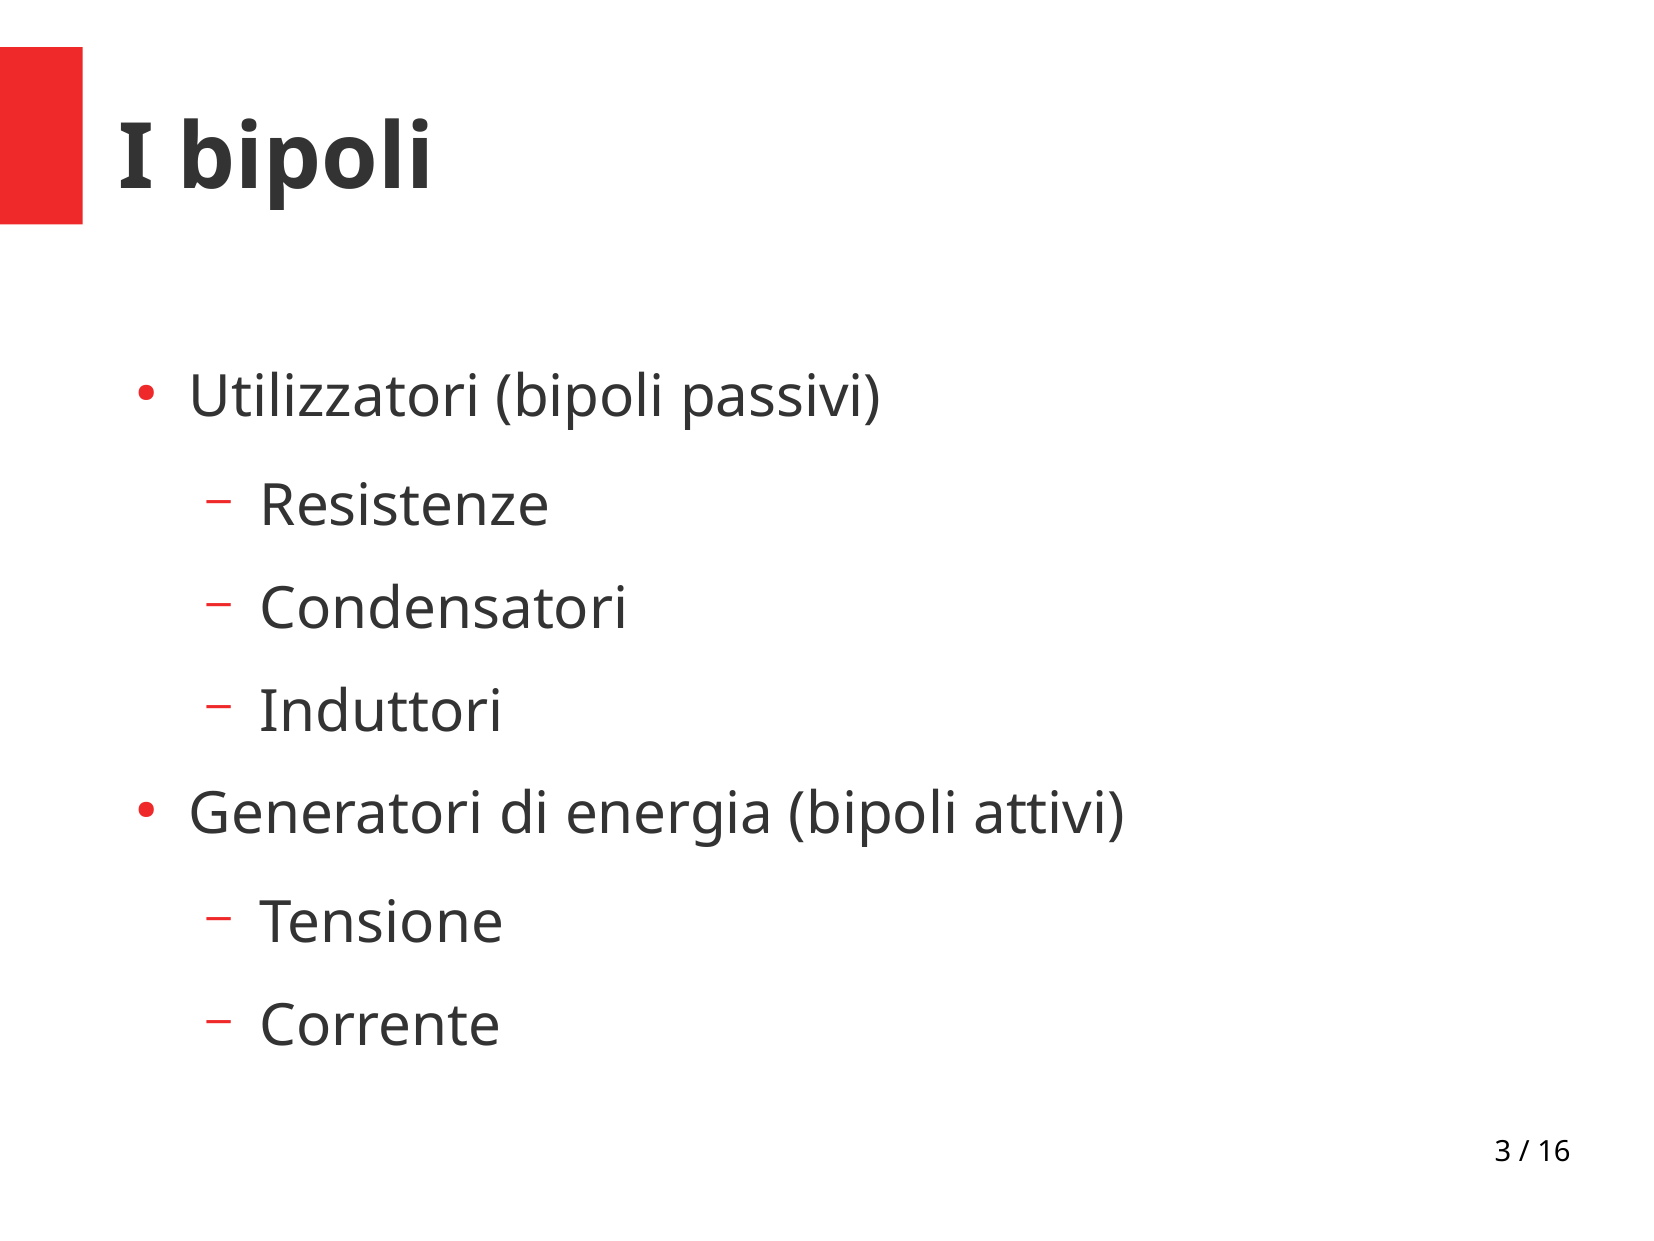

# I bipoli
Utilizzatori (bipoli passivi)
Resistenze
Condensatori
Induttori
Generatori di energia (bipoli attivi)
Tensione
Corrente
3